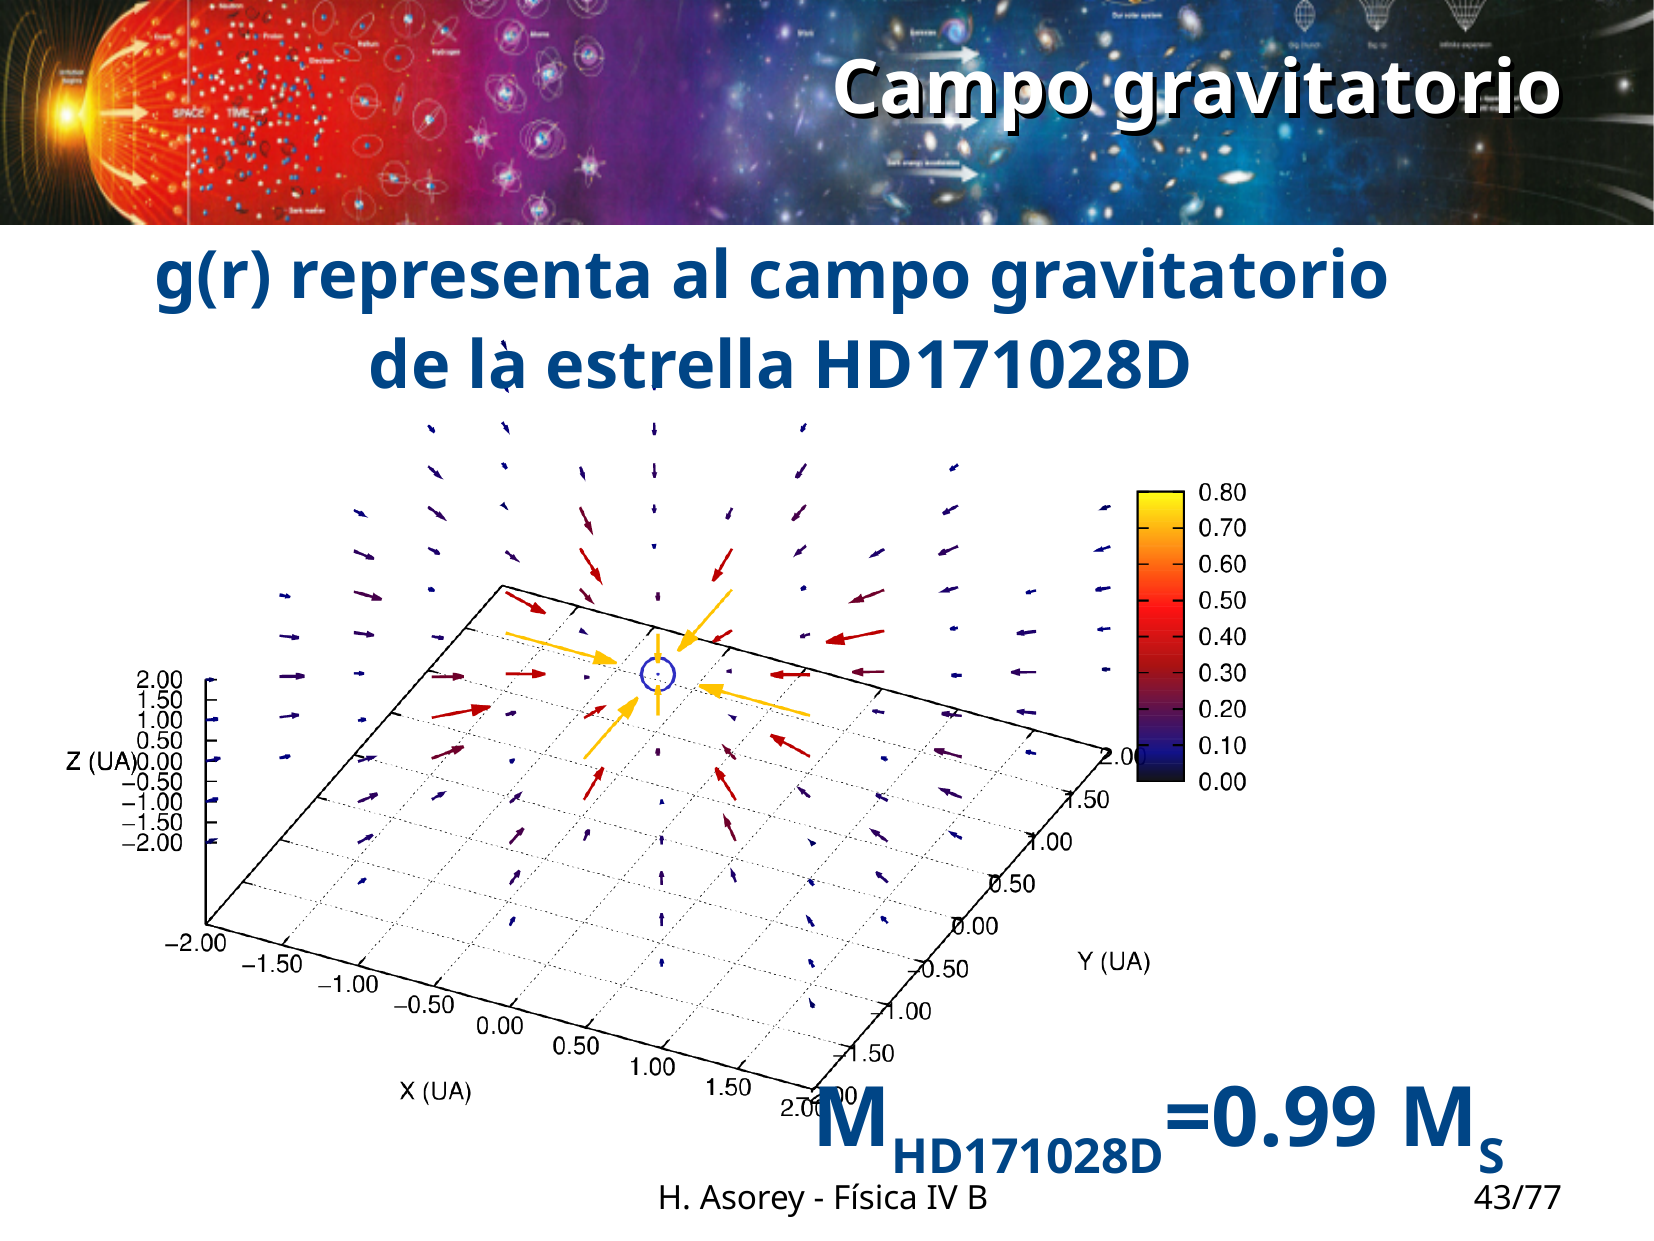

# Campo gravitatorio
g(r) representa al campo gravitatorio
de la estrella HD171028D
MHD171028D=0.99 MS
H. Asorey - Física IV B
43